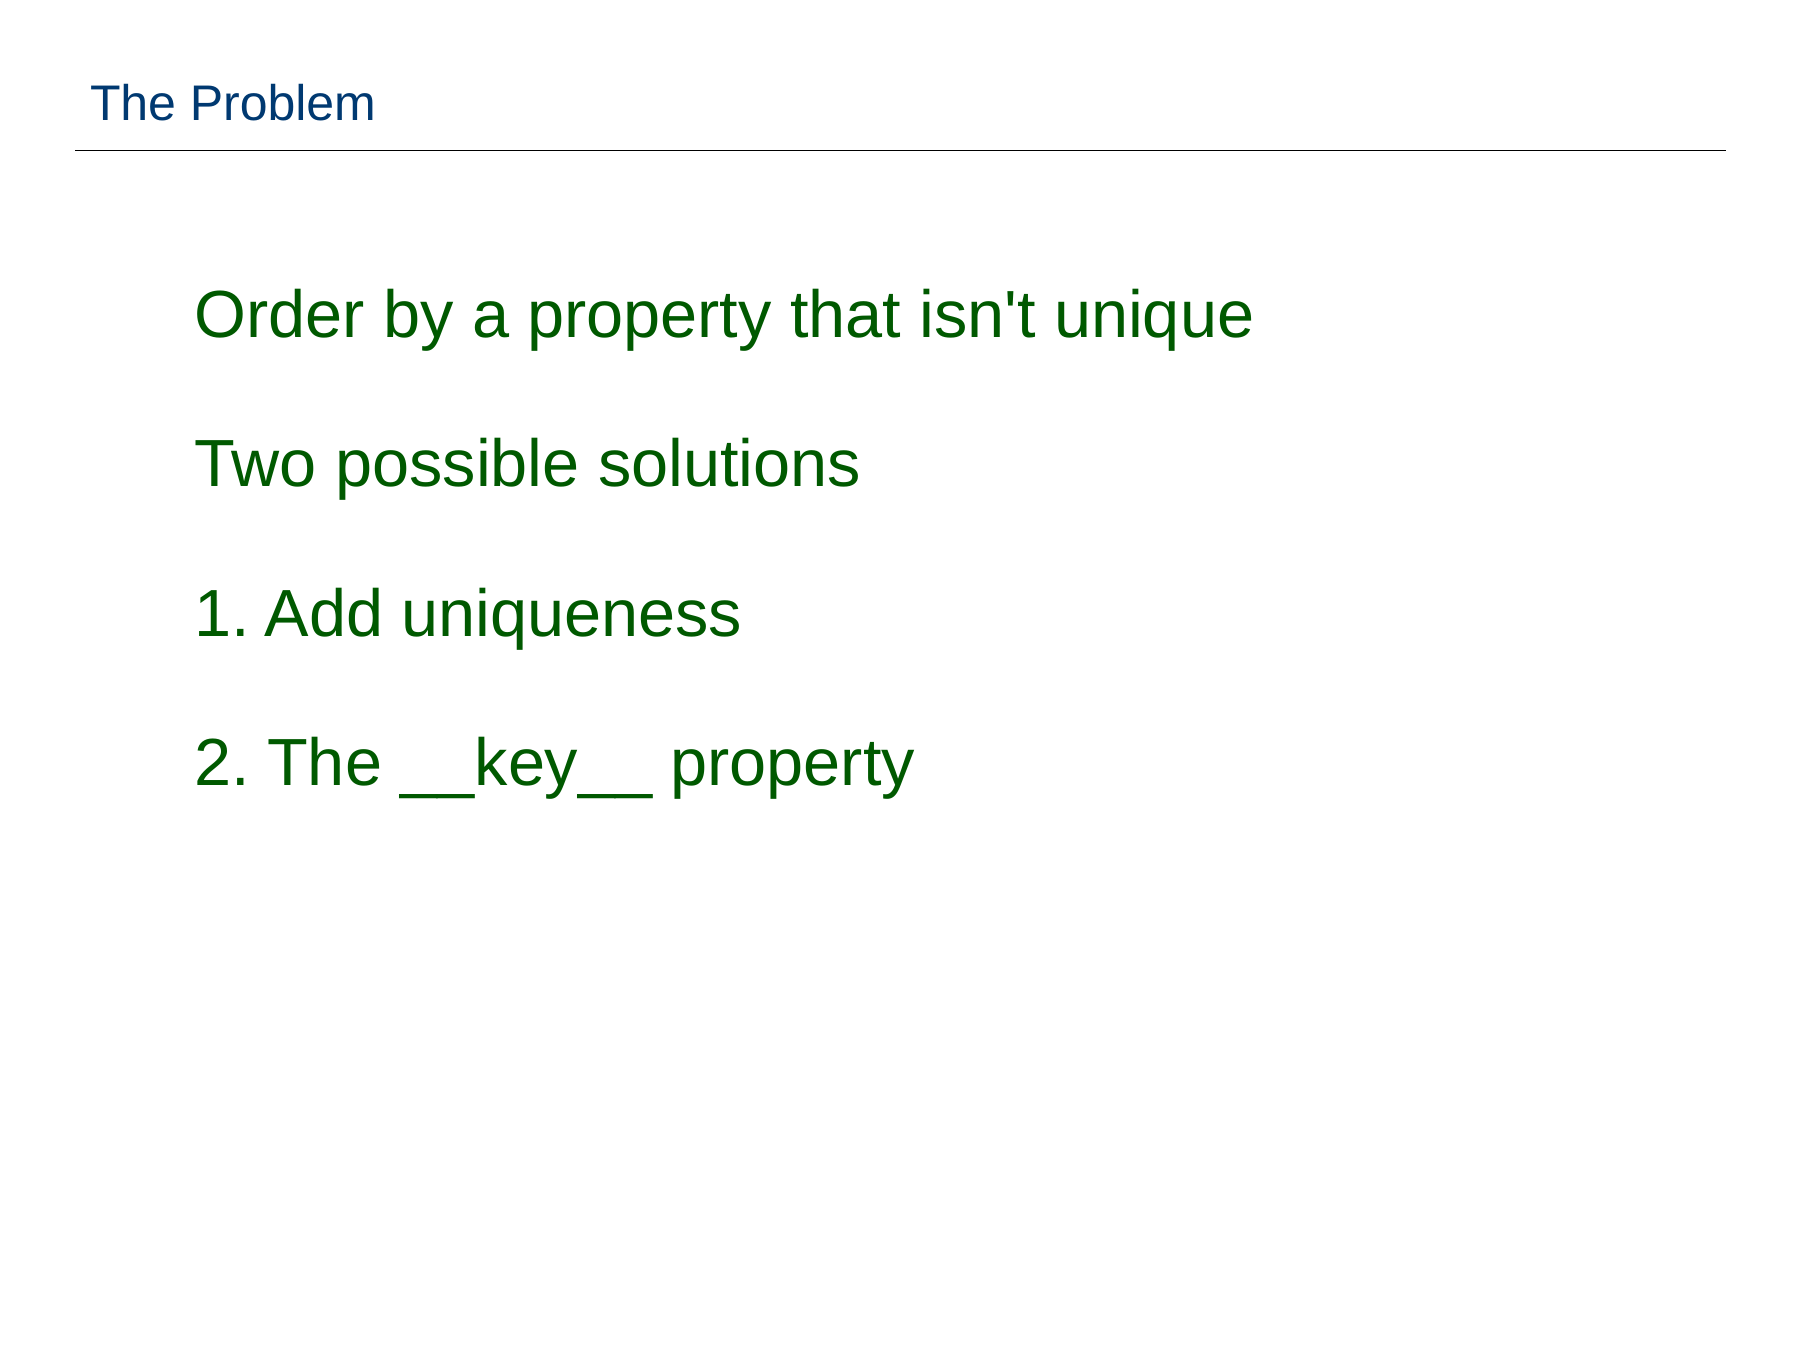

# The Problem
Order by a property that isn't unique
Two possible solutions
1. Add uniqueness
2. The __key__ property